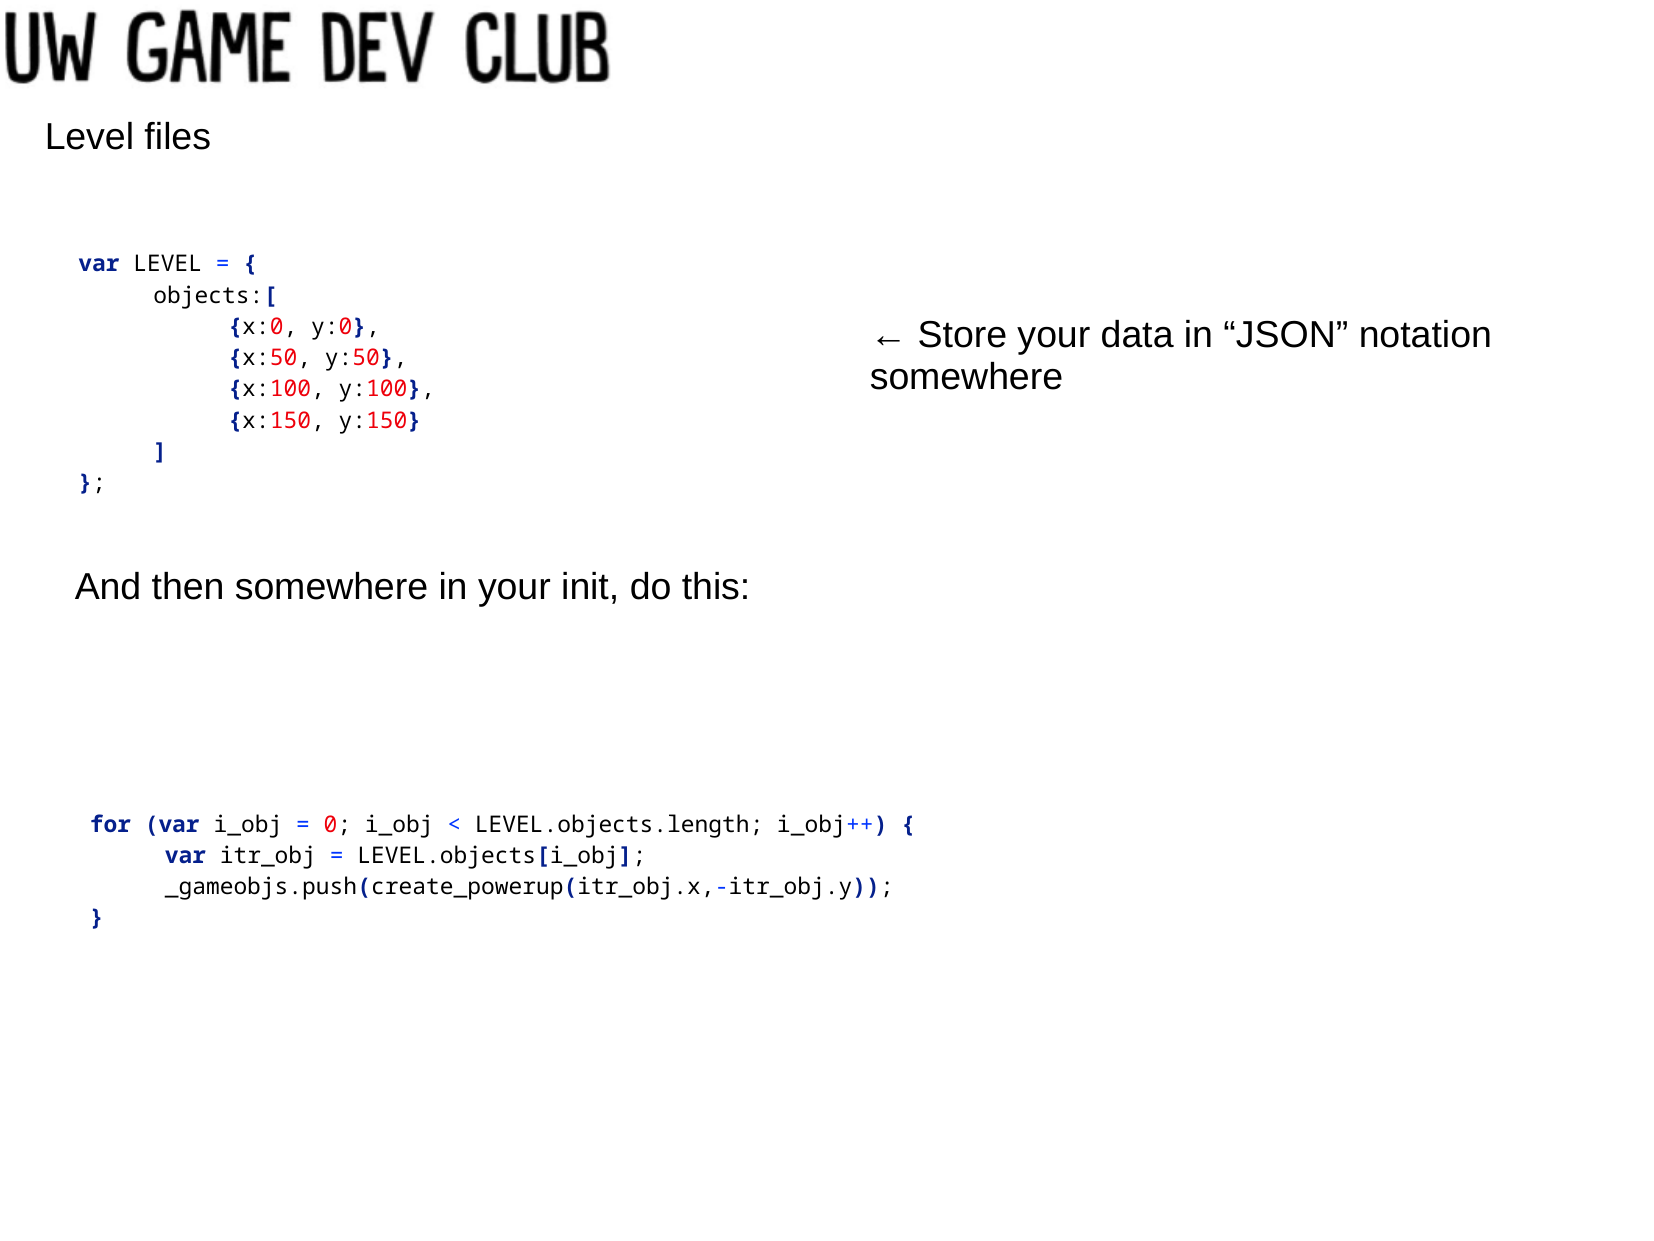

Level files
var LEVEL = {
	objects:[
		{x:0, y:0},
		{x:50, y:50},
		{x:100, y:100},
		{x:150, y:150}
	]
};
← Store your data in “JSON” notation somewhere
And then somewhere in your init, do this:
	for (var i_obj = 0; i_obj < LEVEL.objects.length; i_obj++) {
		var itr_obj = LEVEL.objects[i_obj];
		_gameobjs.push(create_powerup(itr_obj.x,-itr_obj.y));
	}